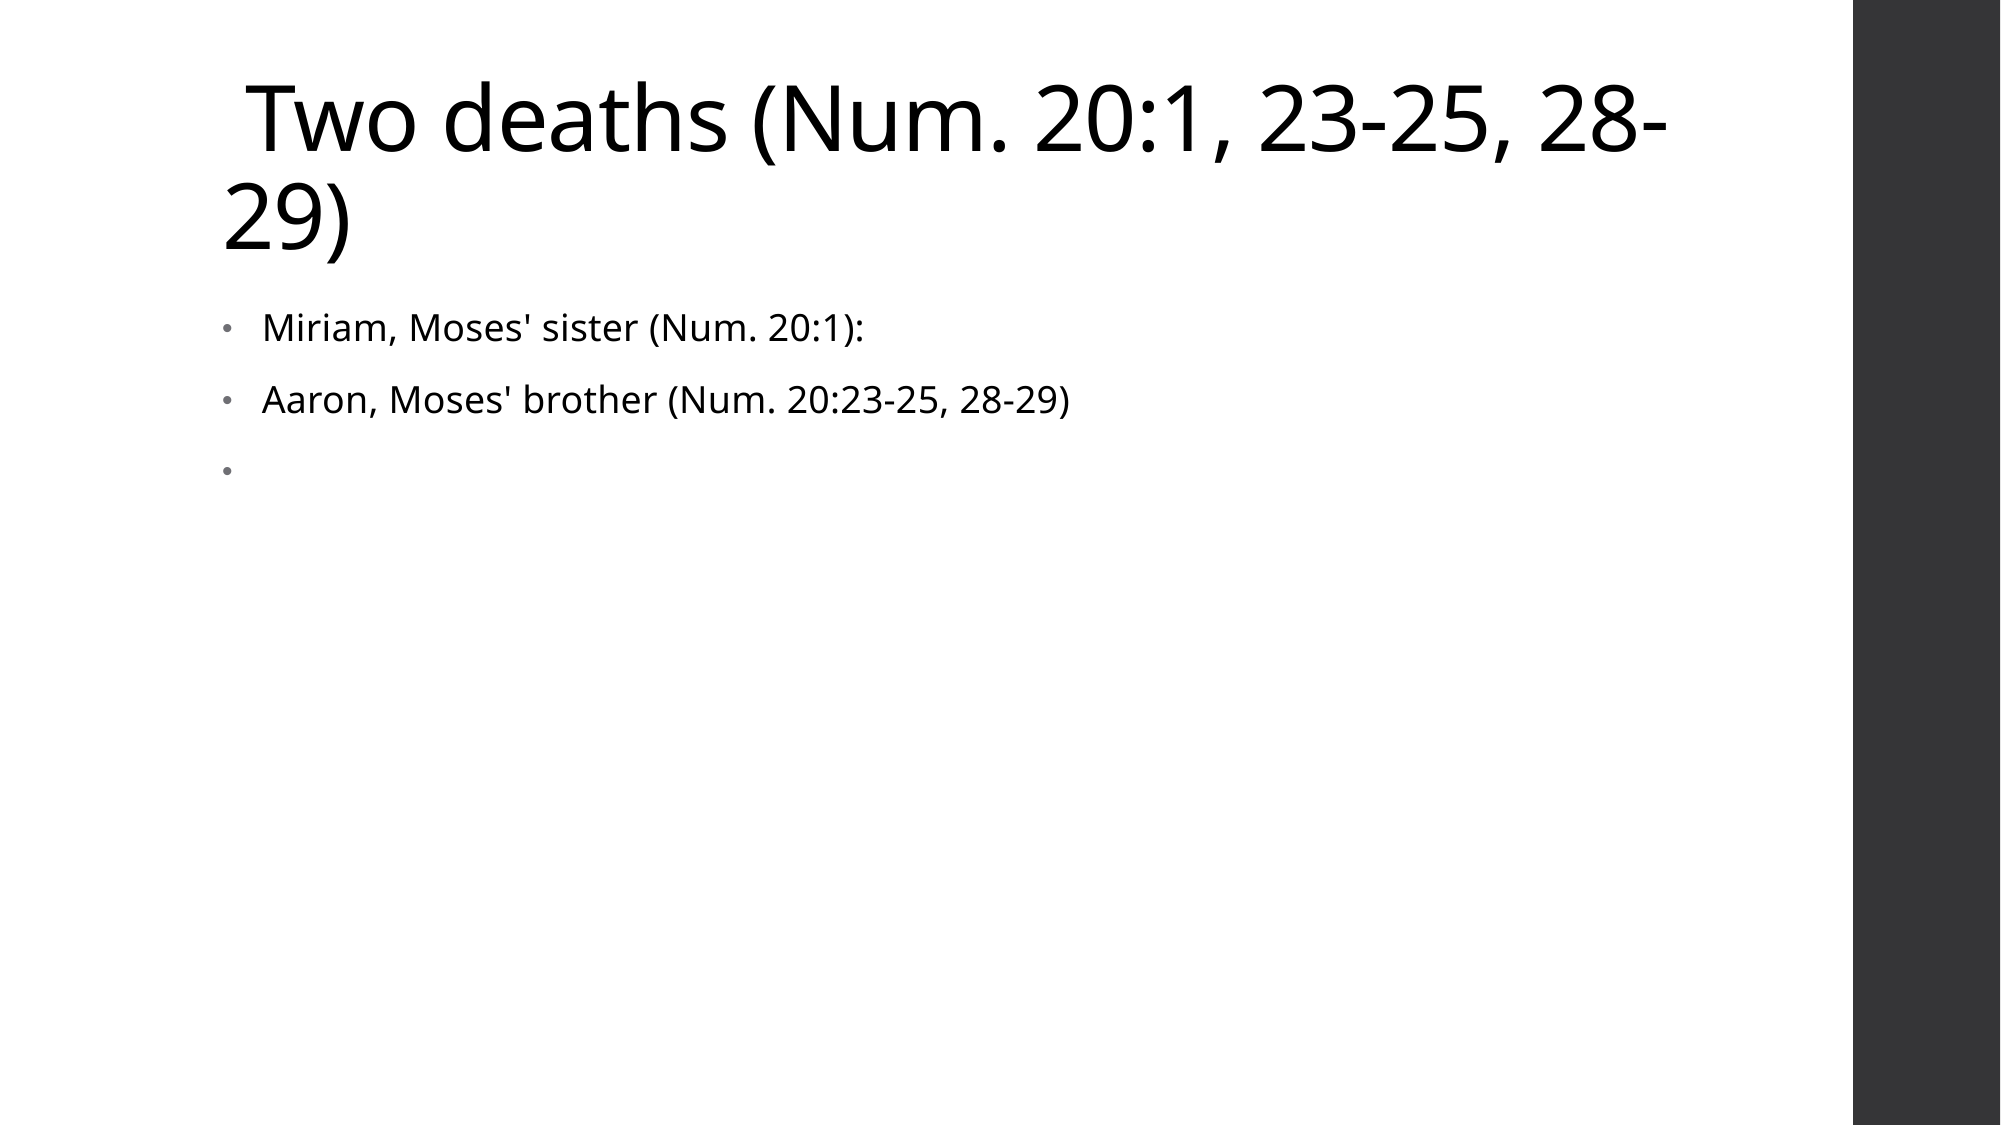

# Two deaths (Num. 20:1, 23-25, 28-29)
 Miriam, Moses' sister (Num. 20:1):
 Aaron, Moses' brother (Num. 20:23-25, 28-29)